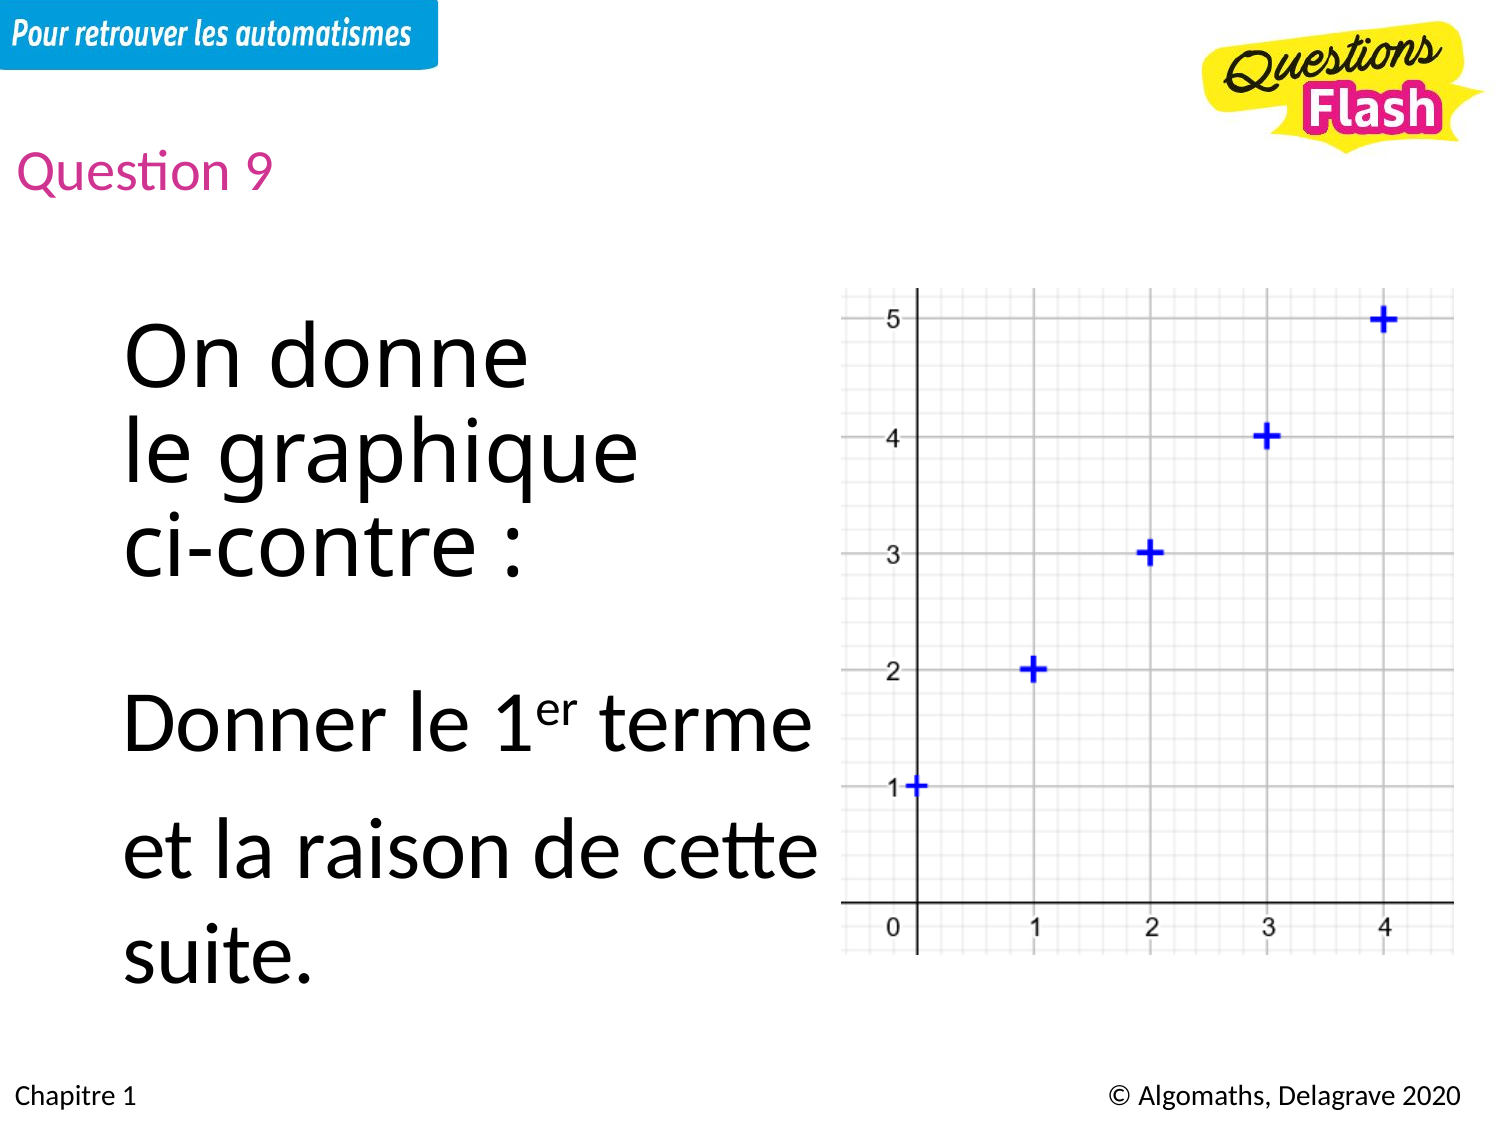

Question 9
On donne
le graphique
ci-contre :
# Donner le 1er terme
et la raison de cette suite.